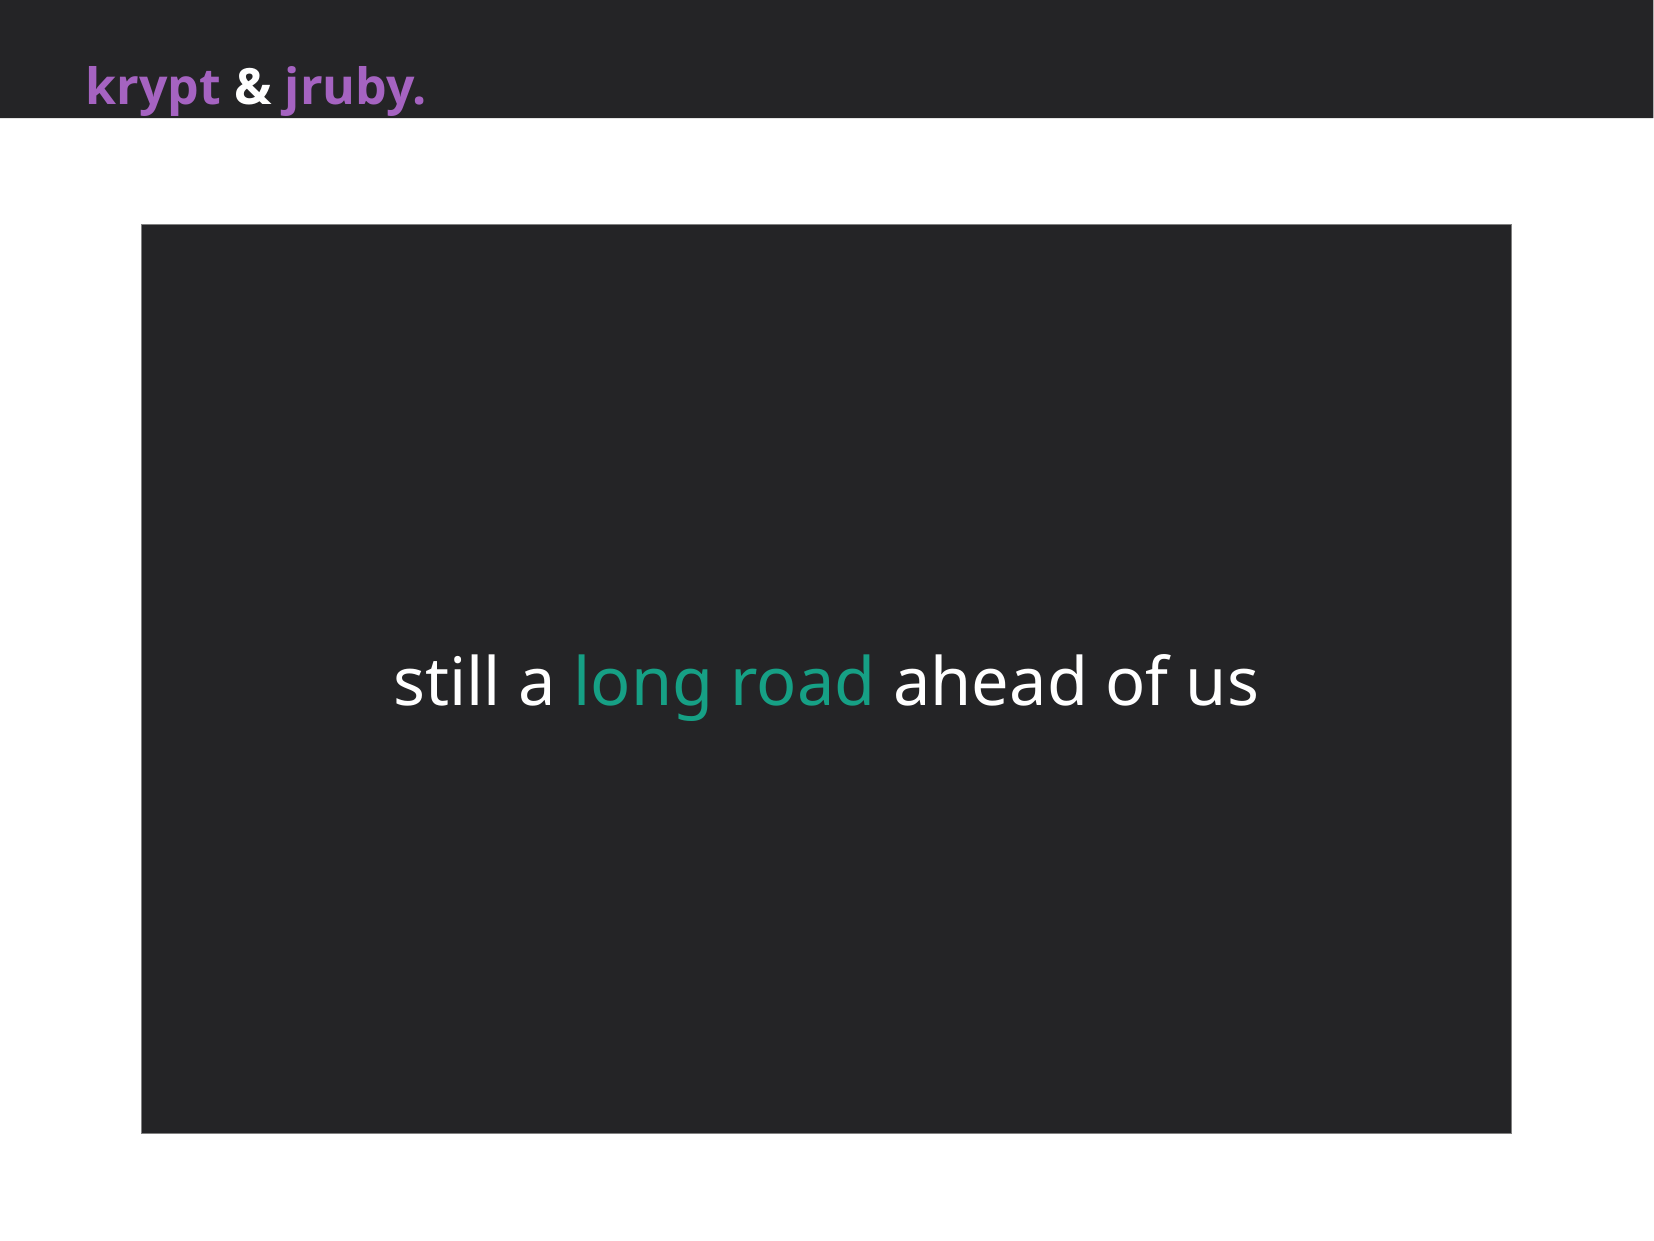

krypt & jruby.
still a long road ahead of us
krypt first of all is a framework